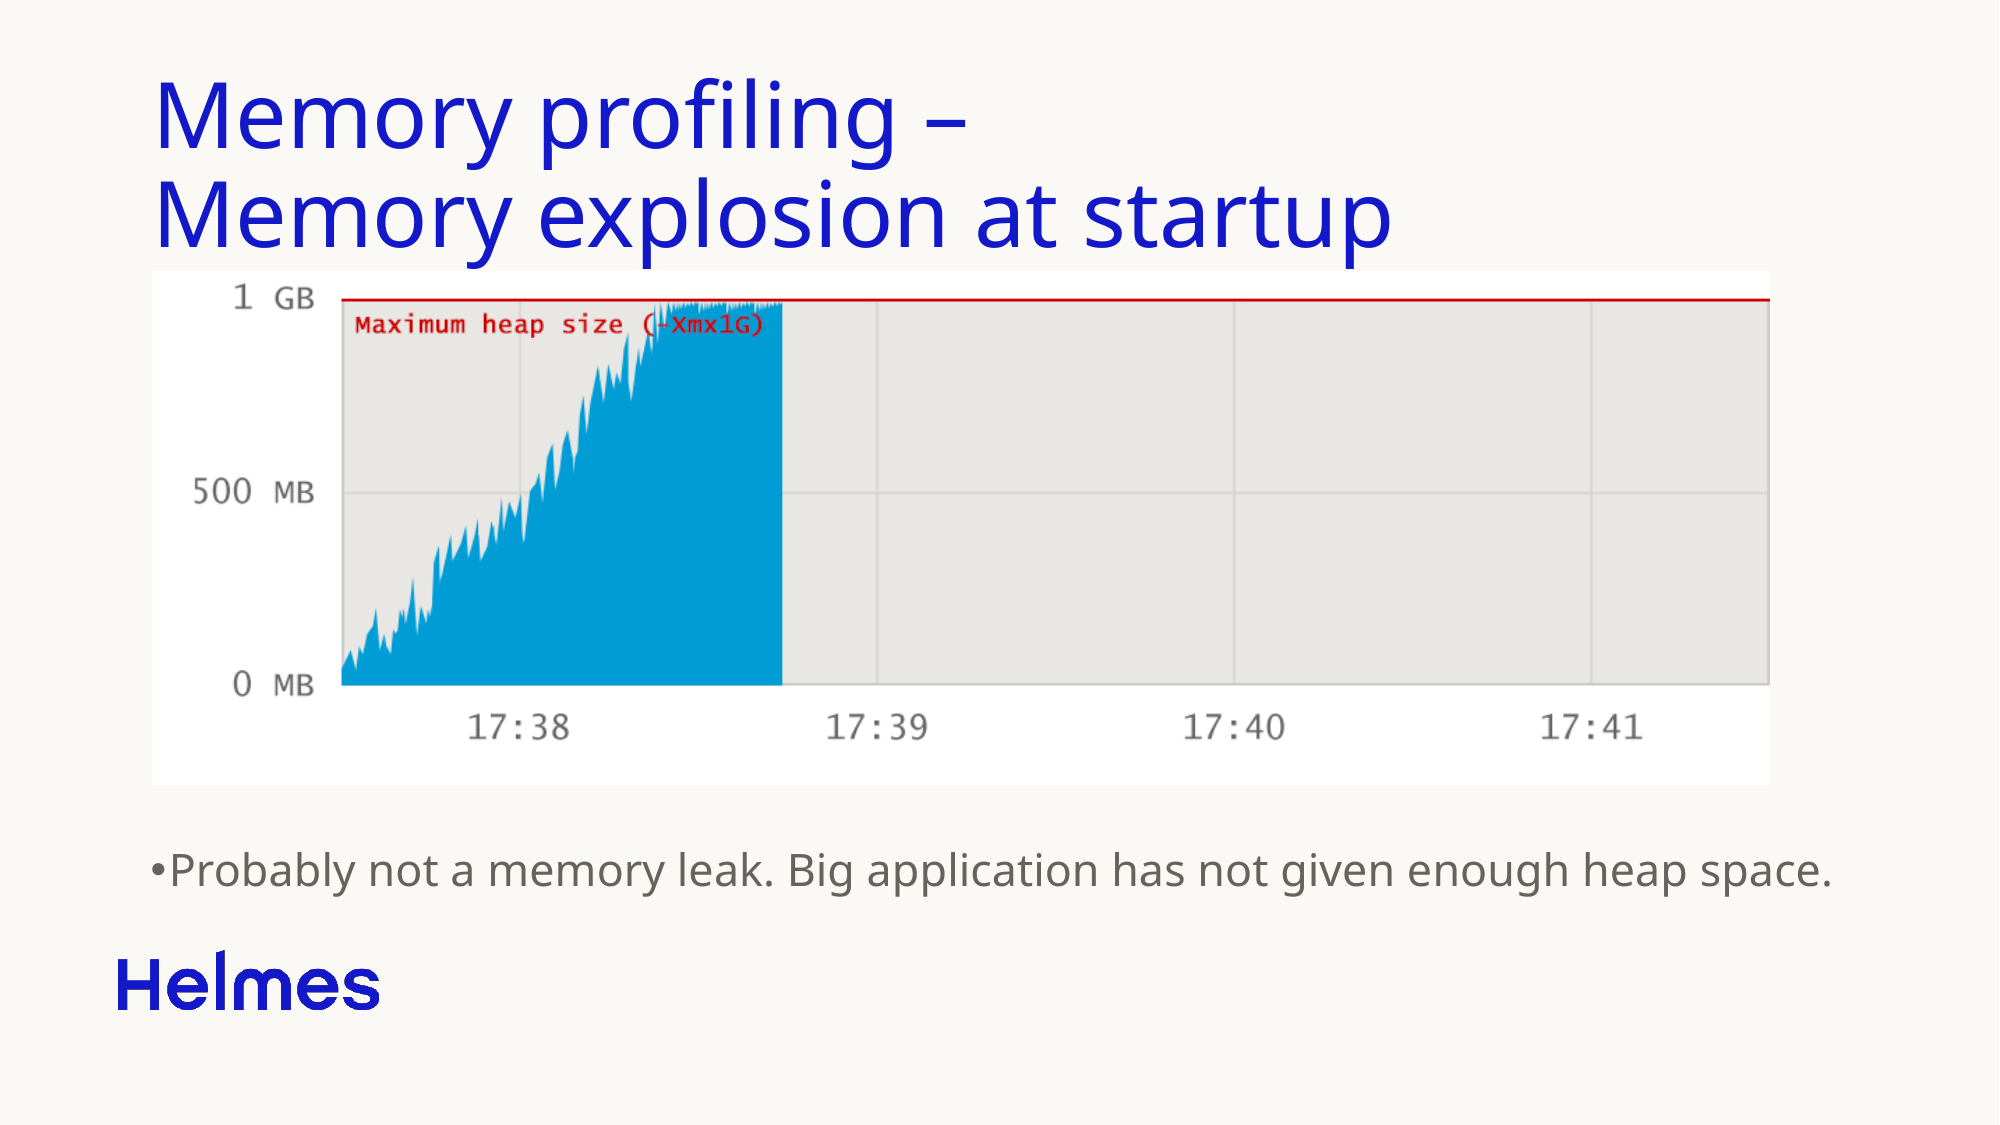

Memory profiling –
Memory explosion at startup
Probably not a memory leak. Big application has not given enough heap space.